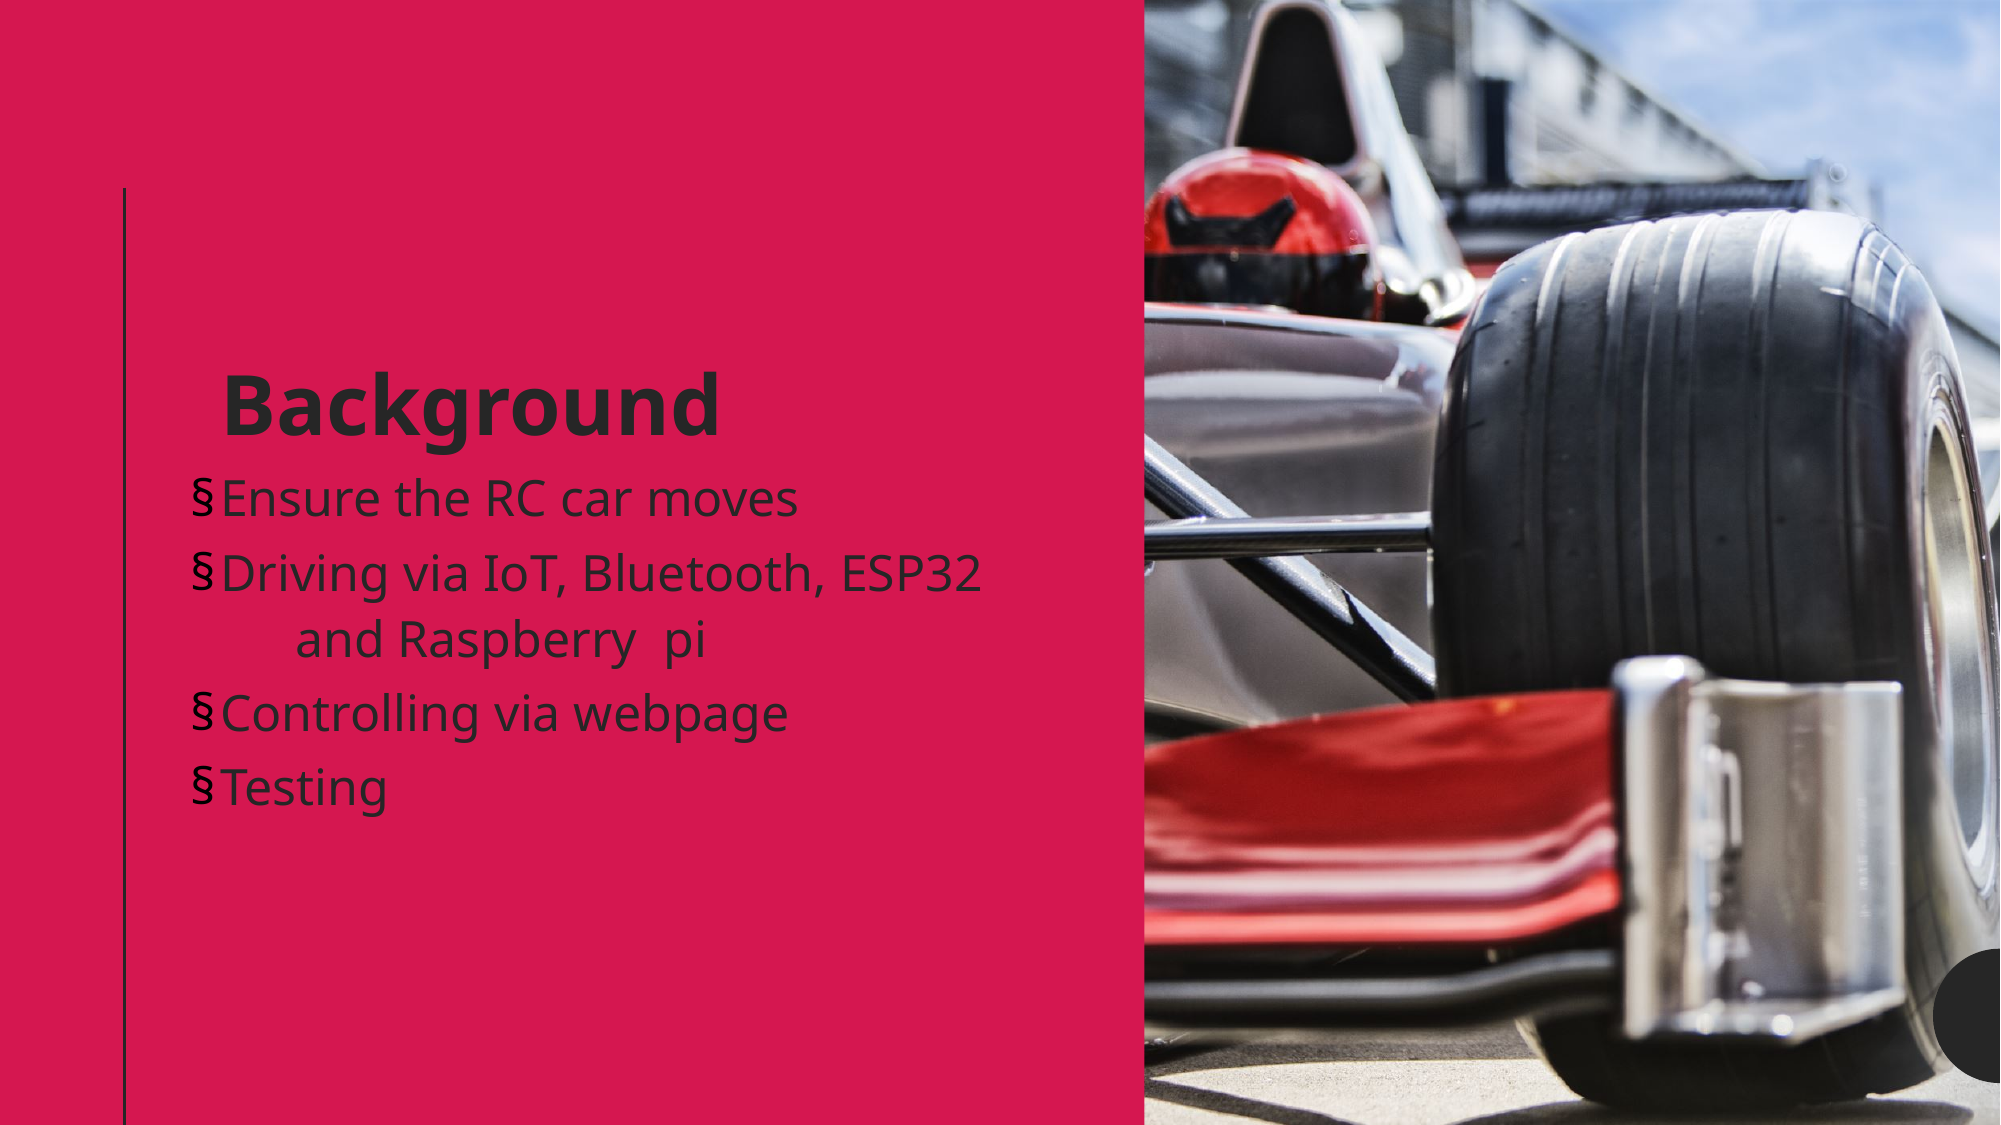

Background
Ensure the RC car moves
Driving via IoT, Bluetooth, ESP32 and Raspberry  pi
Controlling via webpage
Testing